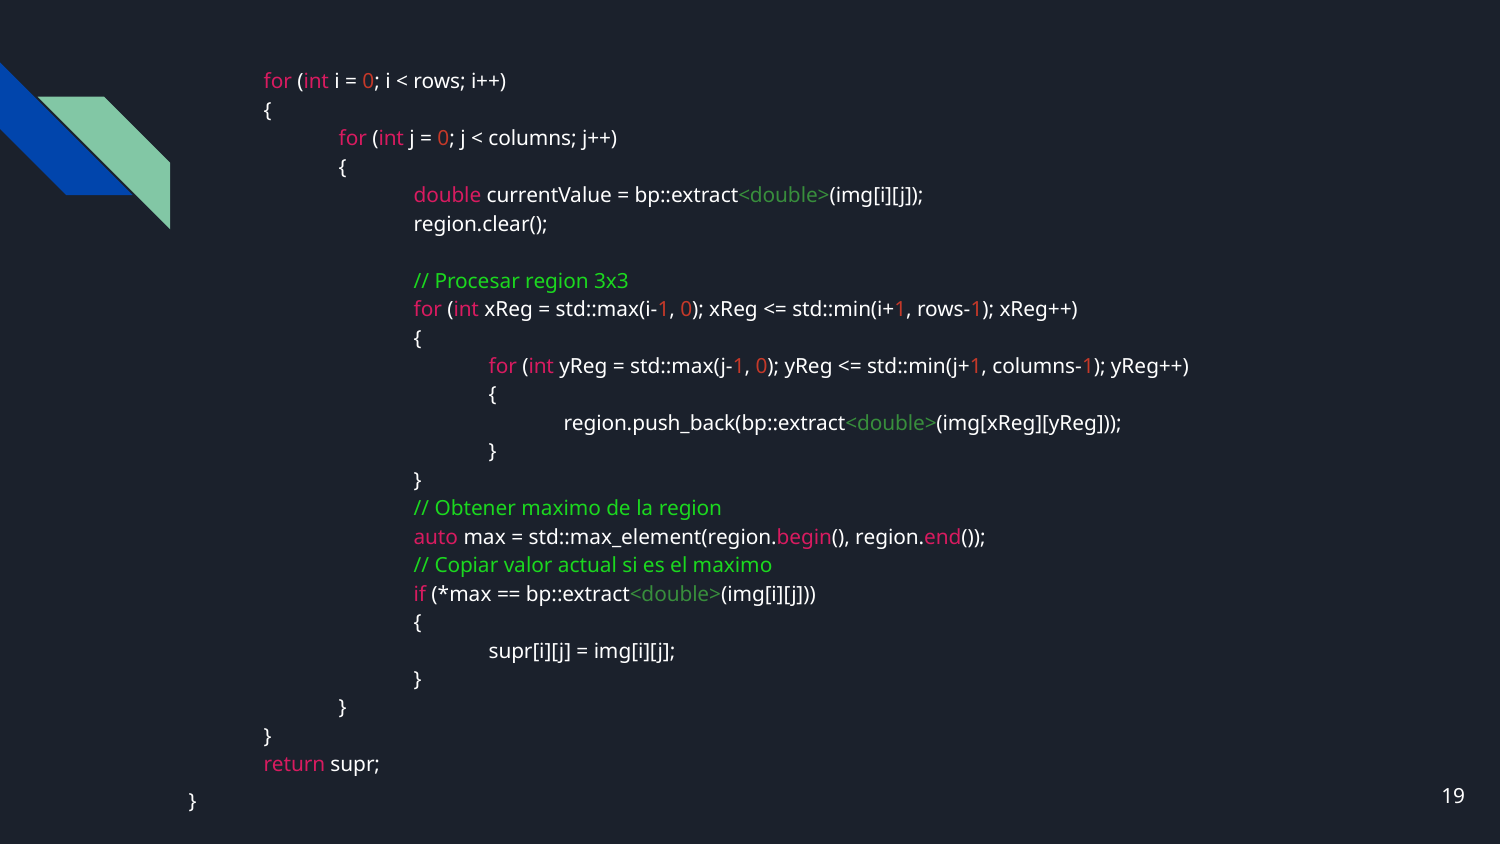

# for (int i = 0; i < rows; i++)
{
for (int j = 0; j < columns; j++)
{
double currentValue = bp::extract<double>(img[i][j]);
region.clear();
// Procesar region 3x3
for (int xReg = std::max(i-1, 0); xReg <= std::min(i+1, rows-1); xReg++)
{
for (int yReg = std::max(j-1, 0); yReg <= std::min(j+1, columns-1); yReg++)
{
region.push_back(bp::extract<double>(img[xReg][yReg]));
}
}
// Obtener maximo de la region
auto max = std::max_element(region.begin(), region.end());
// Copiar valor actual si es el maximo
if (*max == bp::extract<double>(img[i][j]))
{
supr[i][j] = img[i][j];
}
}
}
return supr;
}